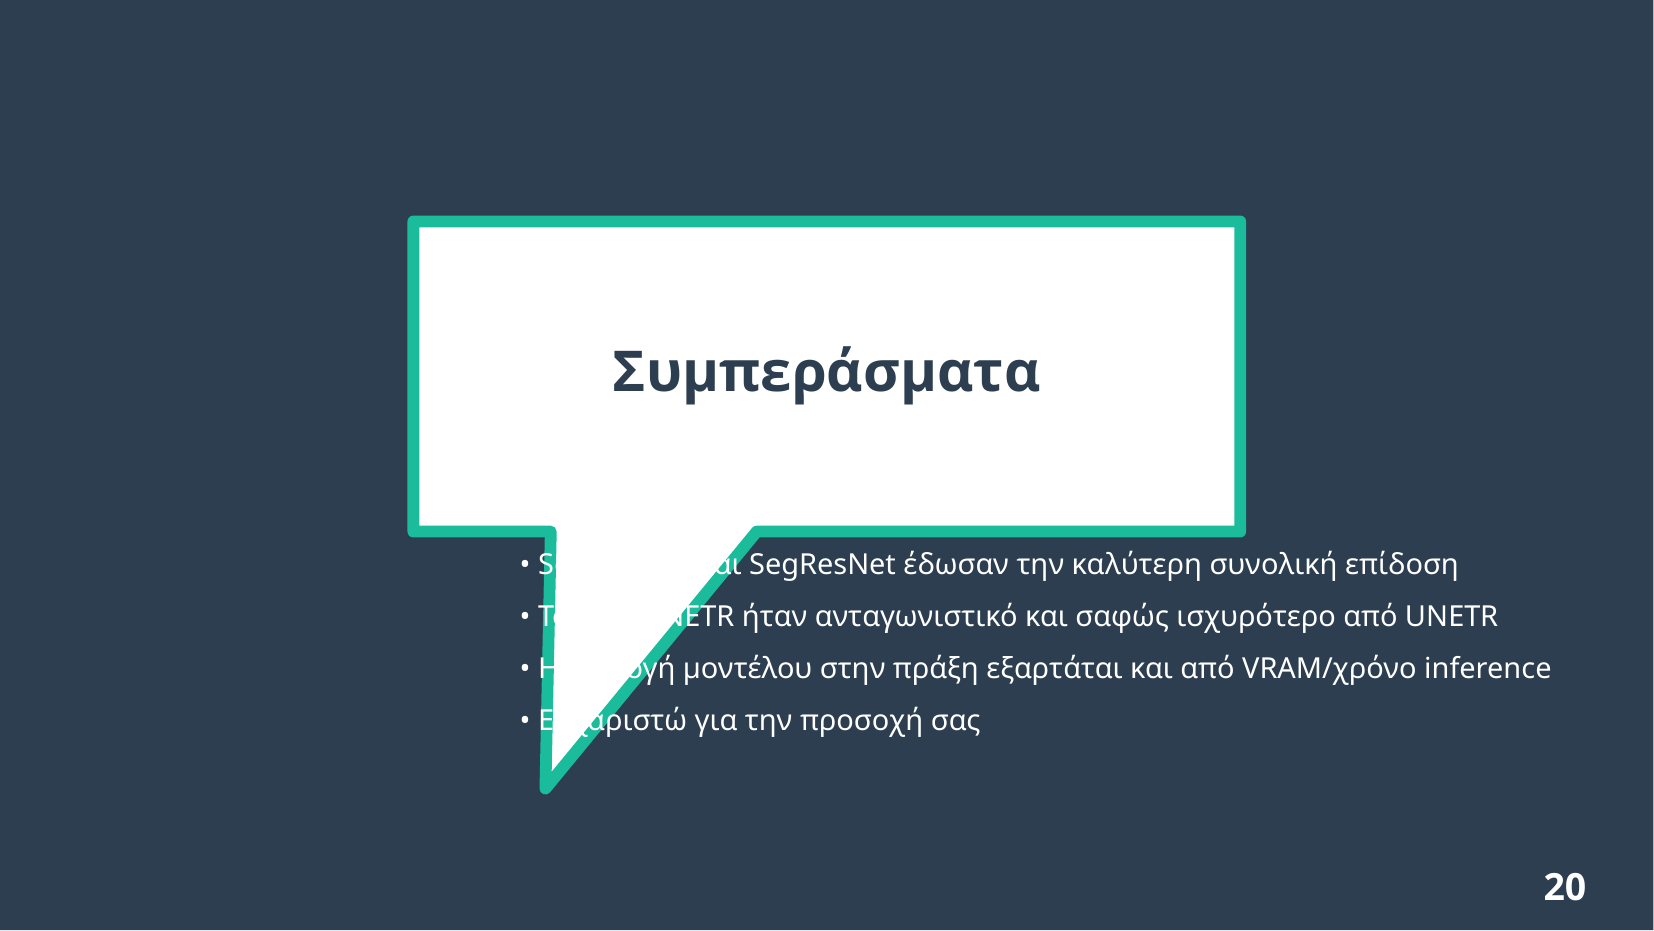

# Συμπεράσματα
• SegMamba και SegResNet έδωσαν την καλύτερη συνολική επίδοση
• Το SwinUNETR ήταν ανταγωνιστικό και σαφώς ισχυρότερο από UNETR
• Η επιλογή μοντέλου στην πράξη εξαρτάται και από VRAM/χρόνο inference
• Ευχαριστώ για την προσοχή σας
20